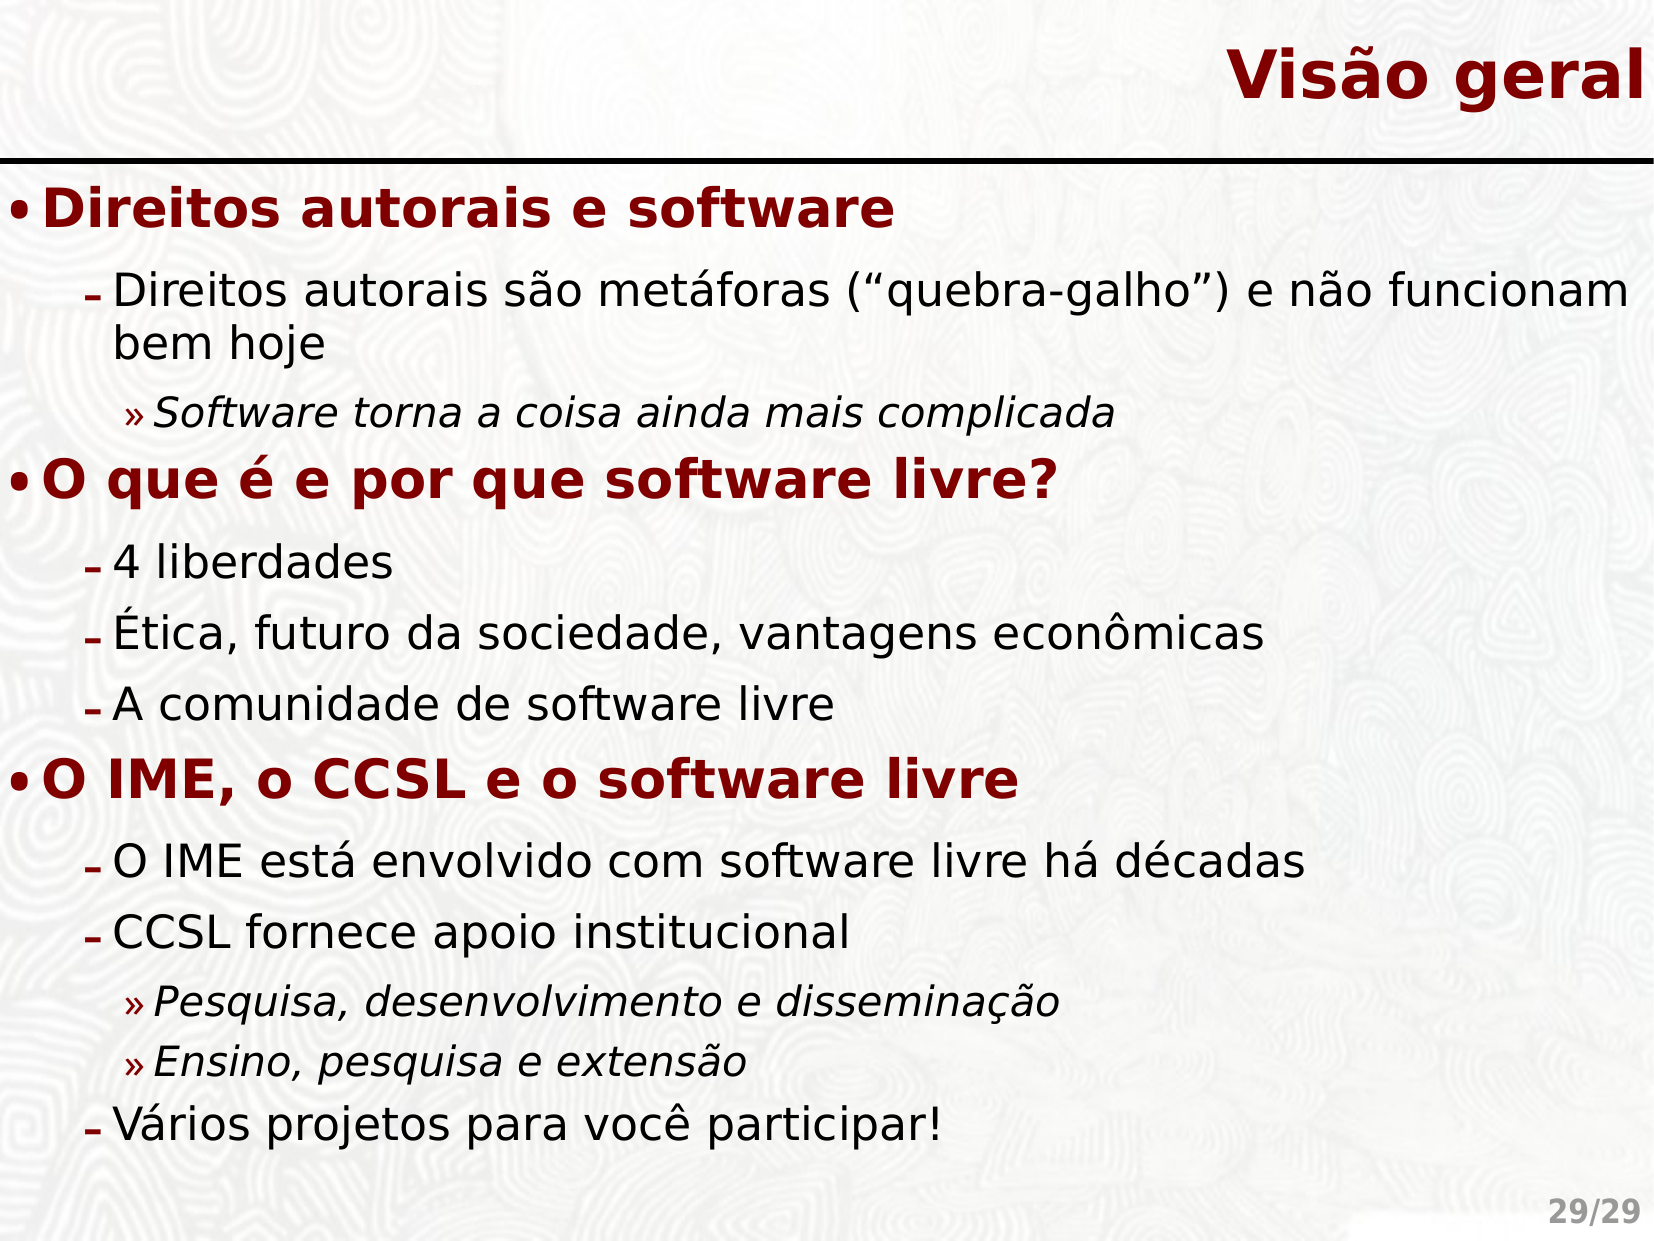

# Visão geral
Direitos autorais e software
Direitos autorais são metáforas (“quebra-galho”) e não funcionam bem hoje
Software torna a coisa ainda mais complicada
O que é e por que software livre?
4 liberdades
Ética, futuro da sociedade, vantagens econômicas
A comunidade de software livre
O IME, o CCSL e o software livre
O IME está envolvido com software livre há décadas
CCSL fornece apoio institucional
Pesquisa, desenvolvimento e disseminação
Ensino, pesquisa e extensão
Vários projetos para você participar!
29